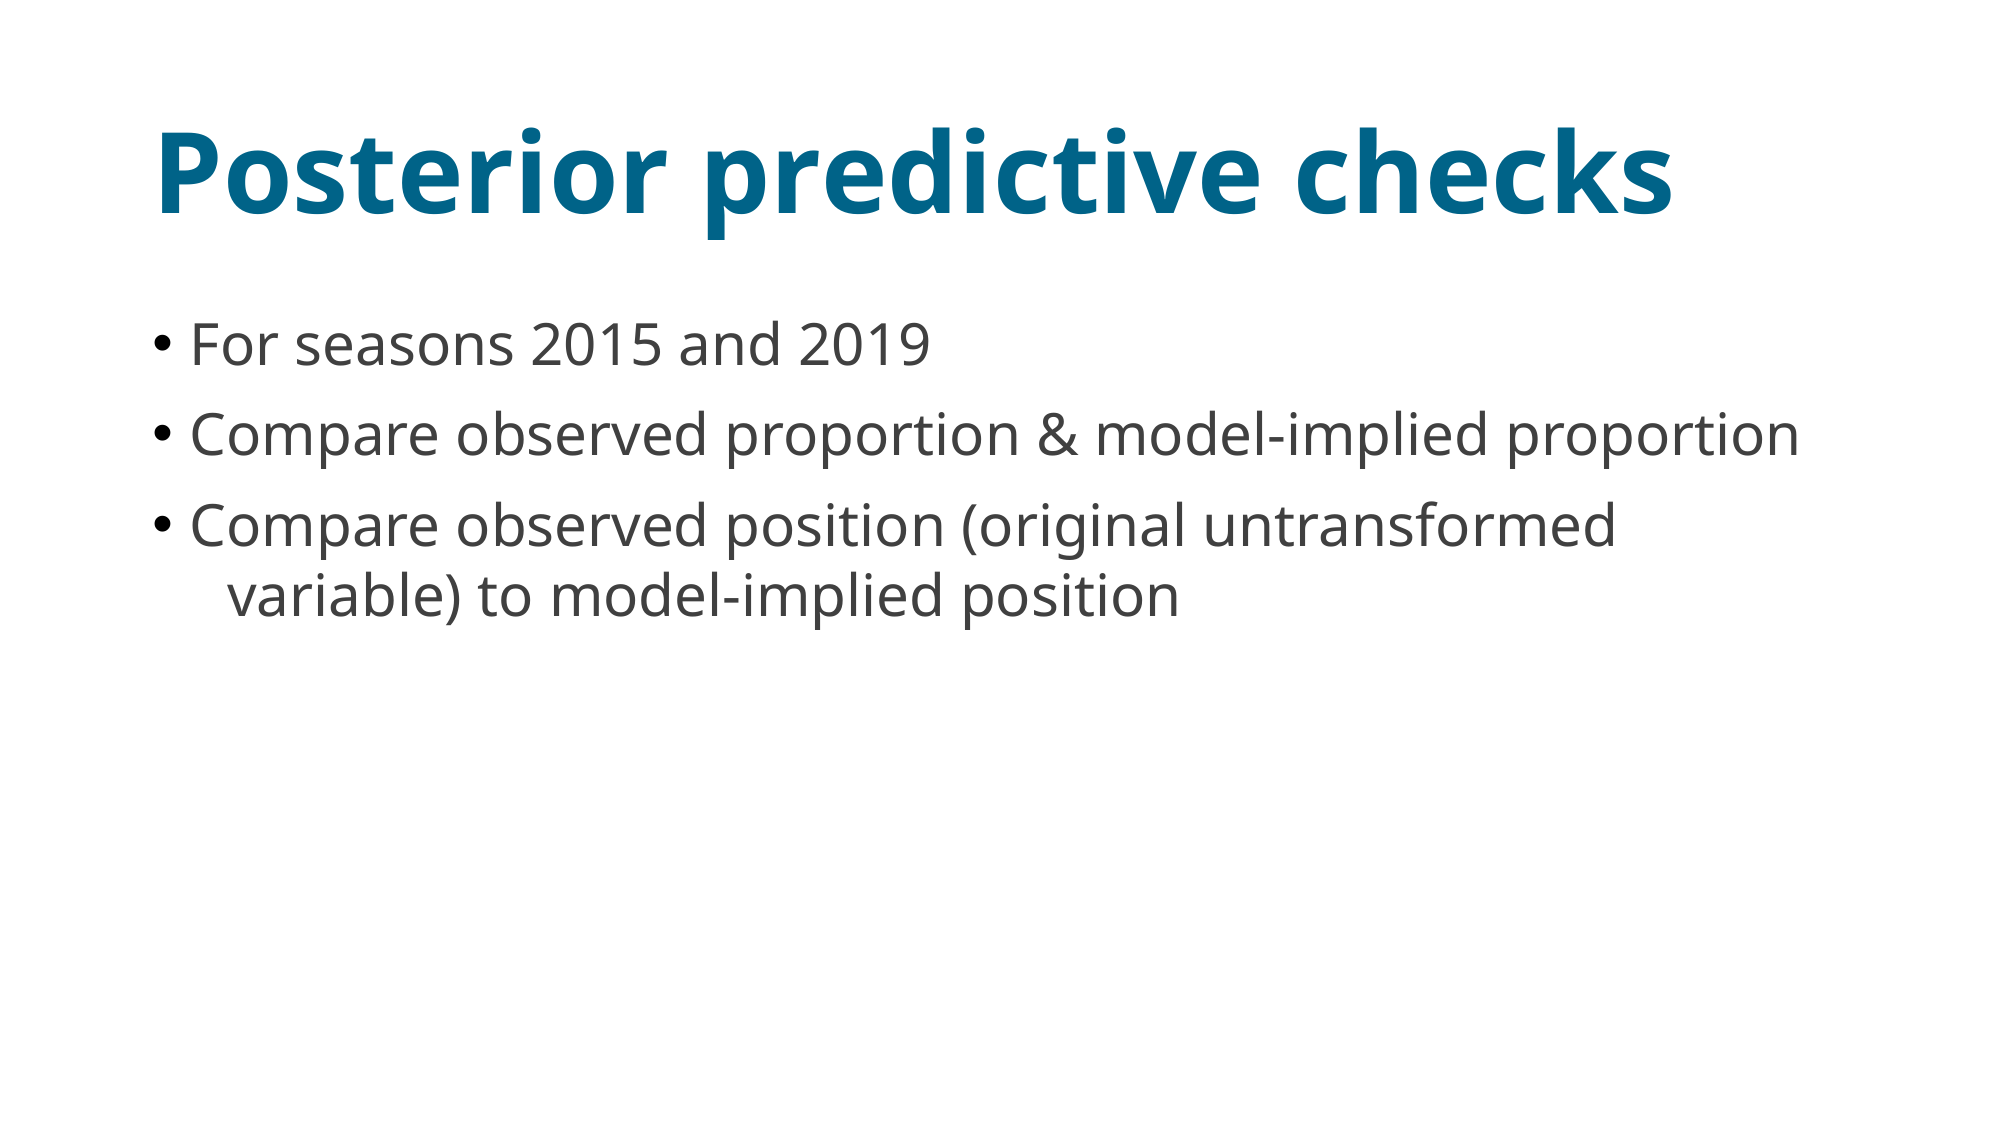

# Posterior predictive checks
For seasons 2015 and 2019
Compare observed proportion & model-implied proportion
Compare observed position (original untransformed variable) to model-implied position